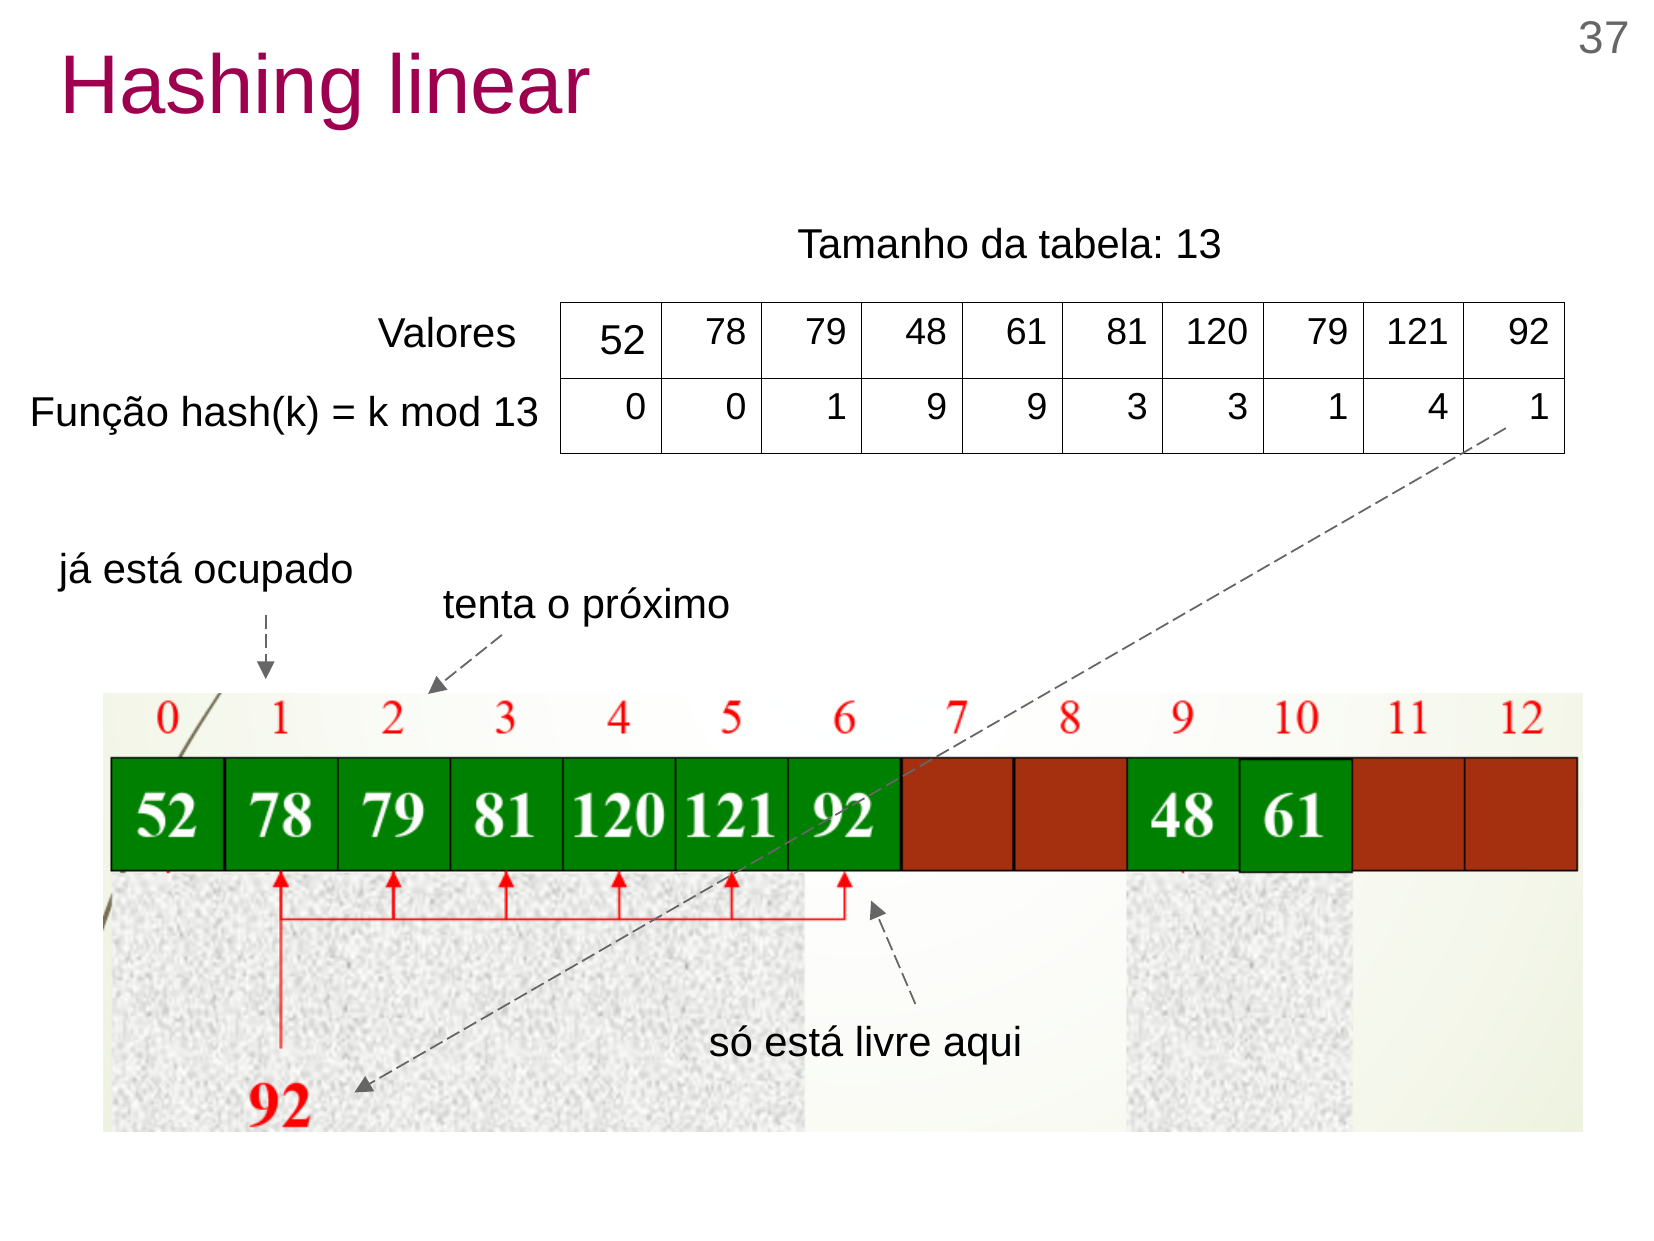

37
# Hashing linear
Tamanho da tabela: 13
Valores
| 52 | 78 | 79 | 48 | 61 | 81 | 120 | 79 | 121 | 92 |
| --- | --- | --- | --- | --- | --- | --- | --- | --- | --- |
| 0 | 0 | 1 | 9 | 9 | 3 | 3 | 1 | 4 | 1 |
Função hash(k) = k mod 13
já está ocupado
tenta o próximo
só está livre aqui